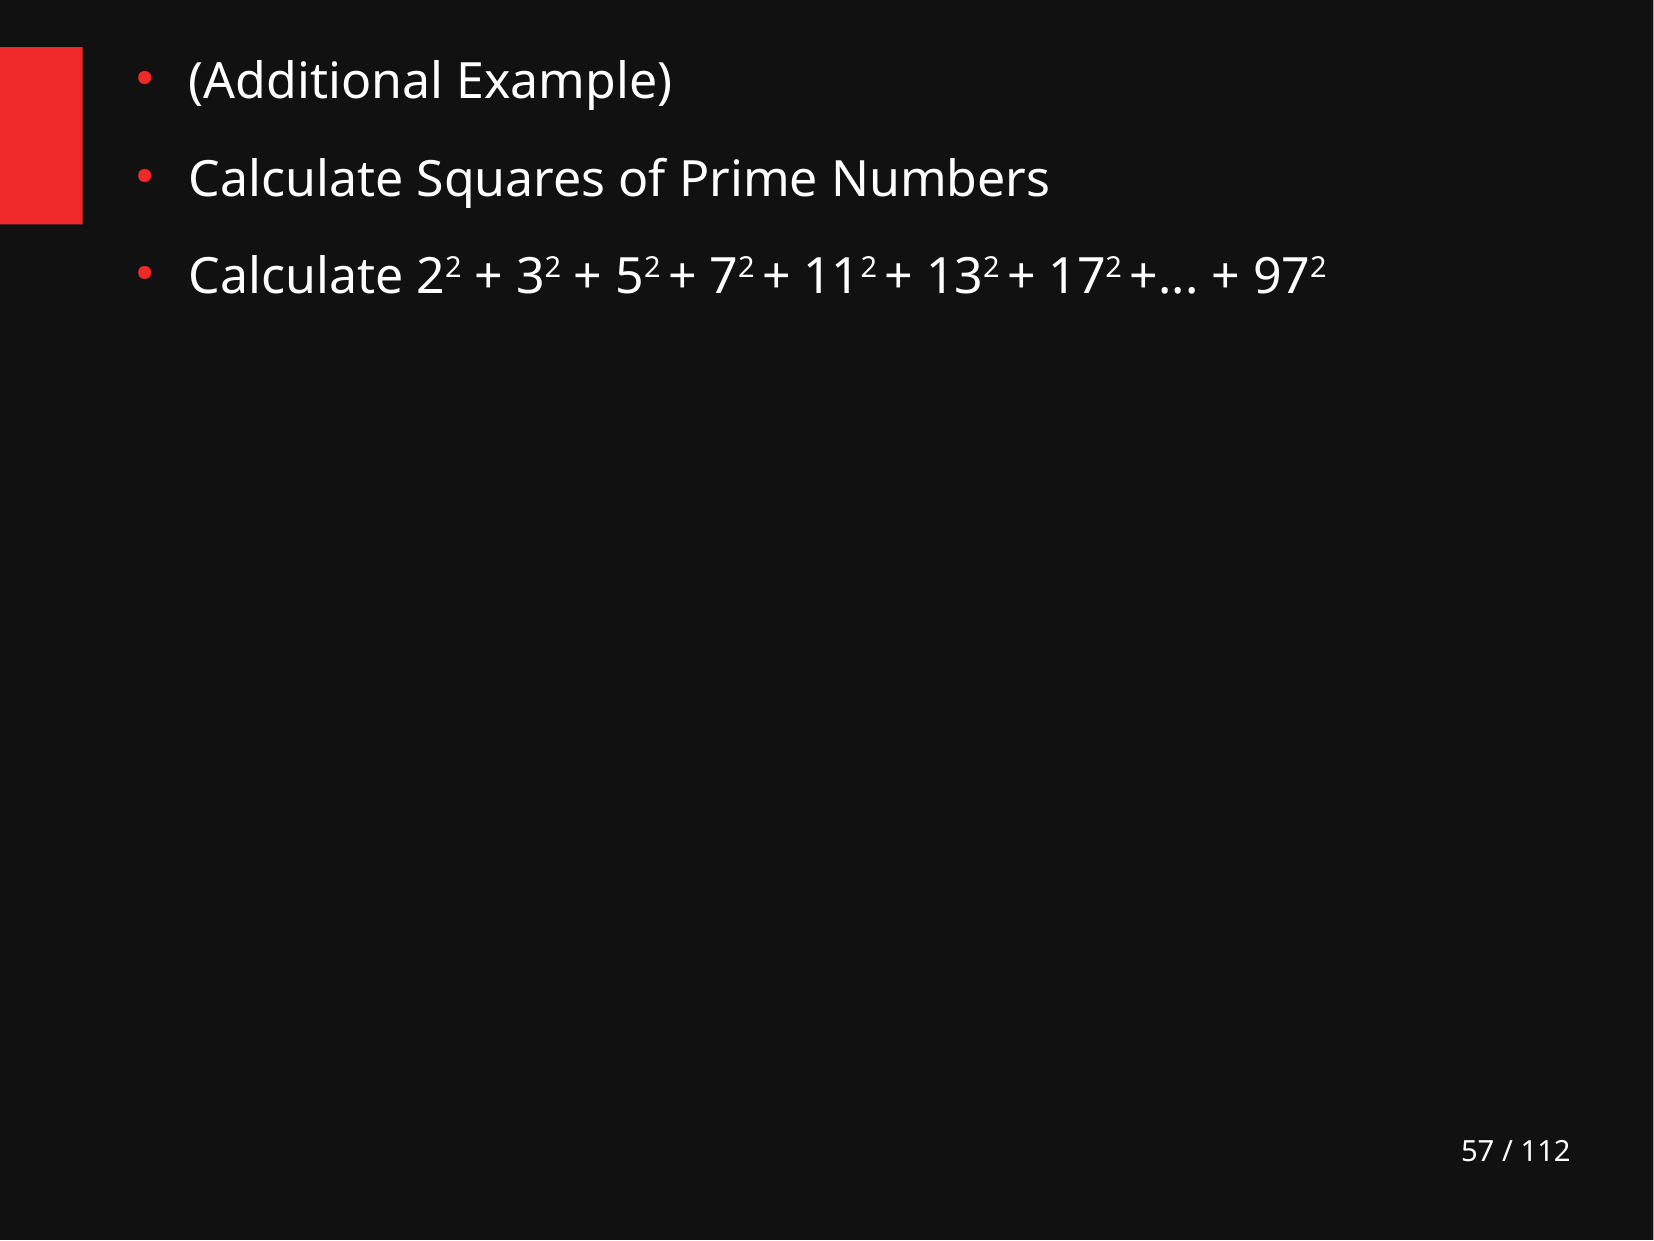

# (Additional Example)
Calculate Squares of Prime Numbers
Calculate 22 + 32 + 52 + 72 + 112 + 132 + 172 +... + 972
57